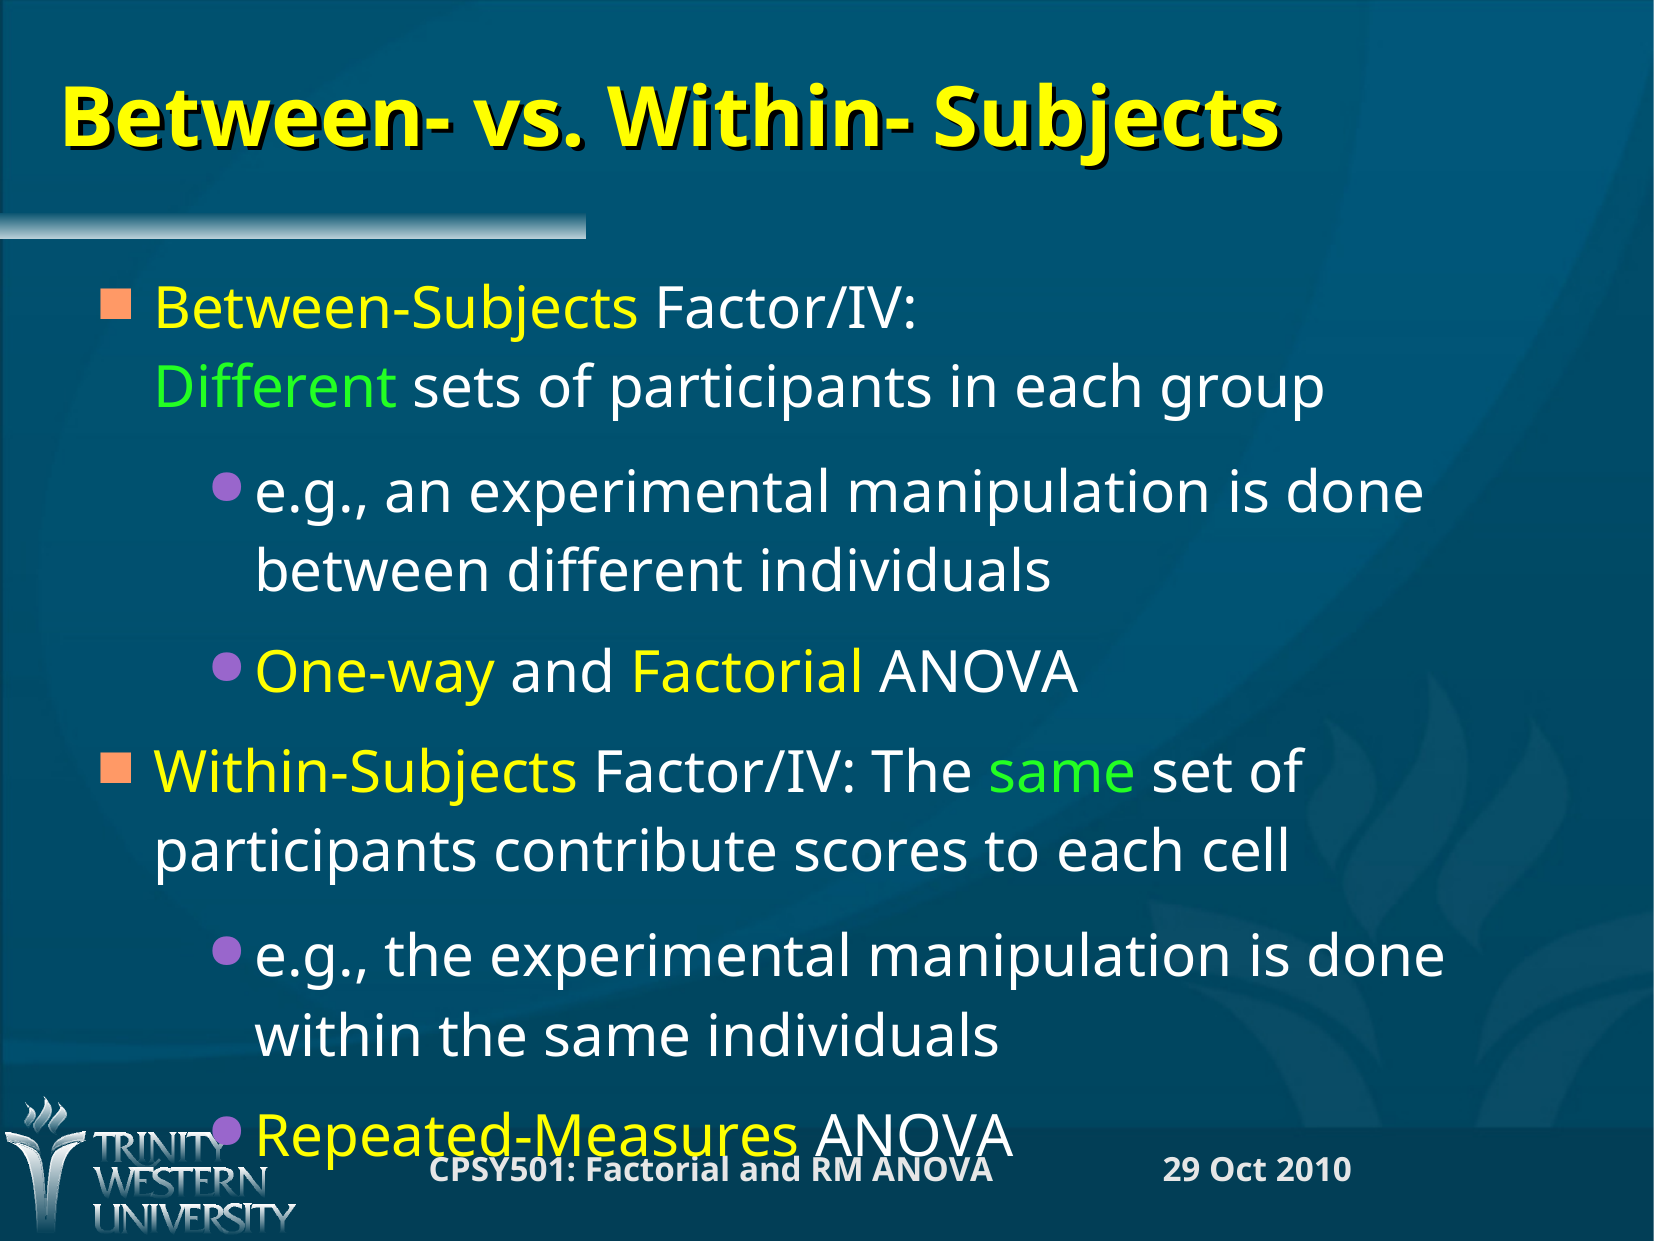

# Between- vs. Within- Subjects
Between-Subjects Factor/IV:
Different sets of participants in each group
e.g., an experimental manipulation is done between different individuals
One-way and Factorial ANOVA
Within-Subjects Factor/IV: The same set of participants contribute scores to each cell
e.g., the experimental manipulation is done within the same individuals
Repeated-Measures ANOVA
CPSY501: Factorial and RM ANOVA
29 Oct 2010